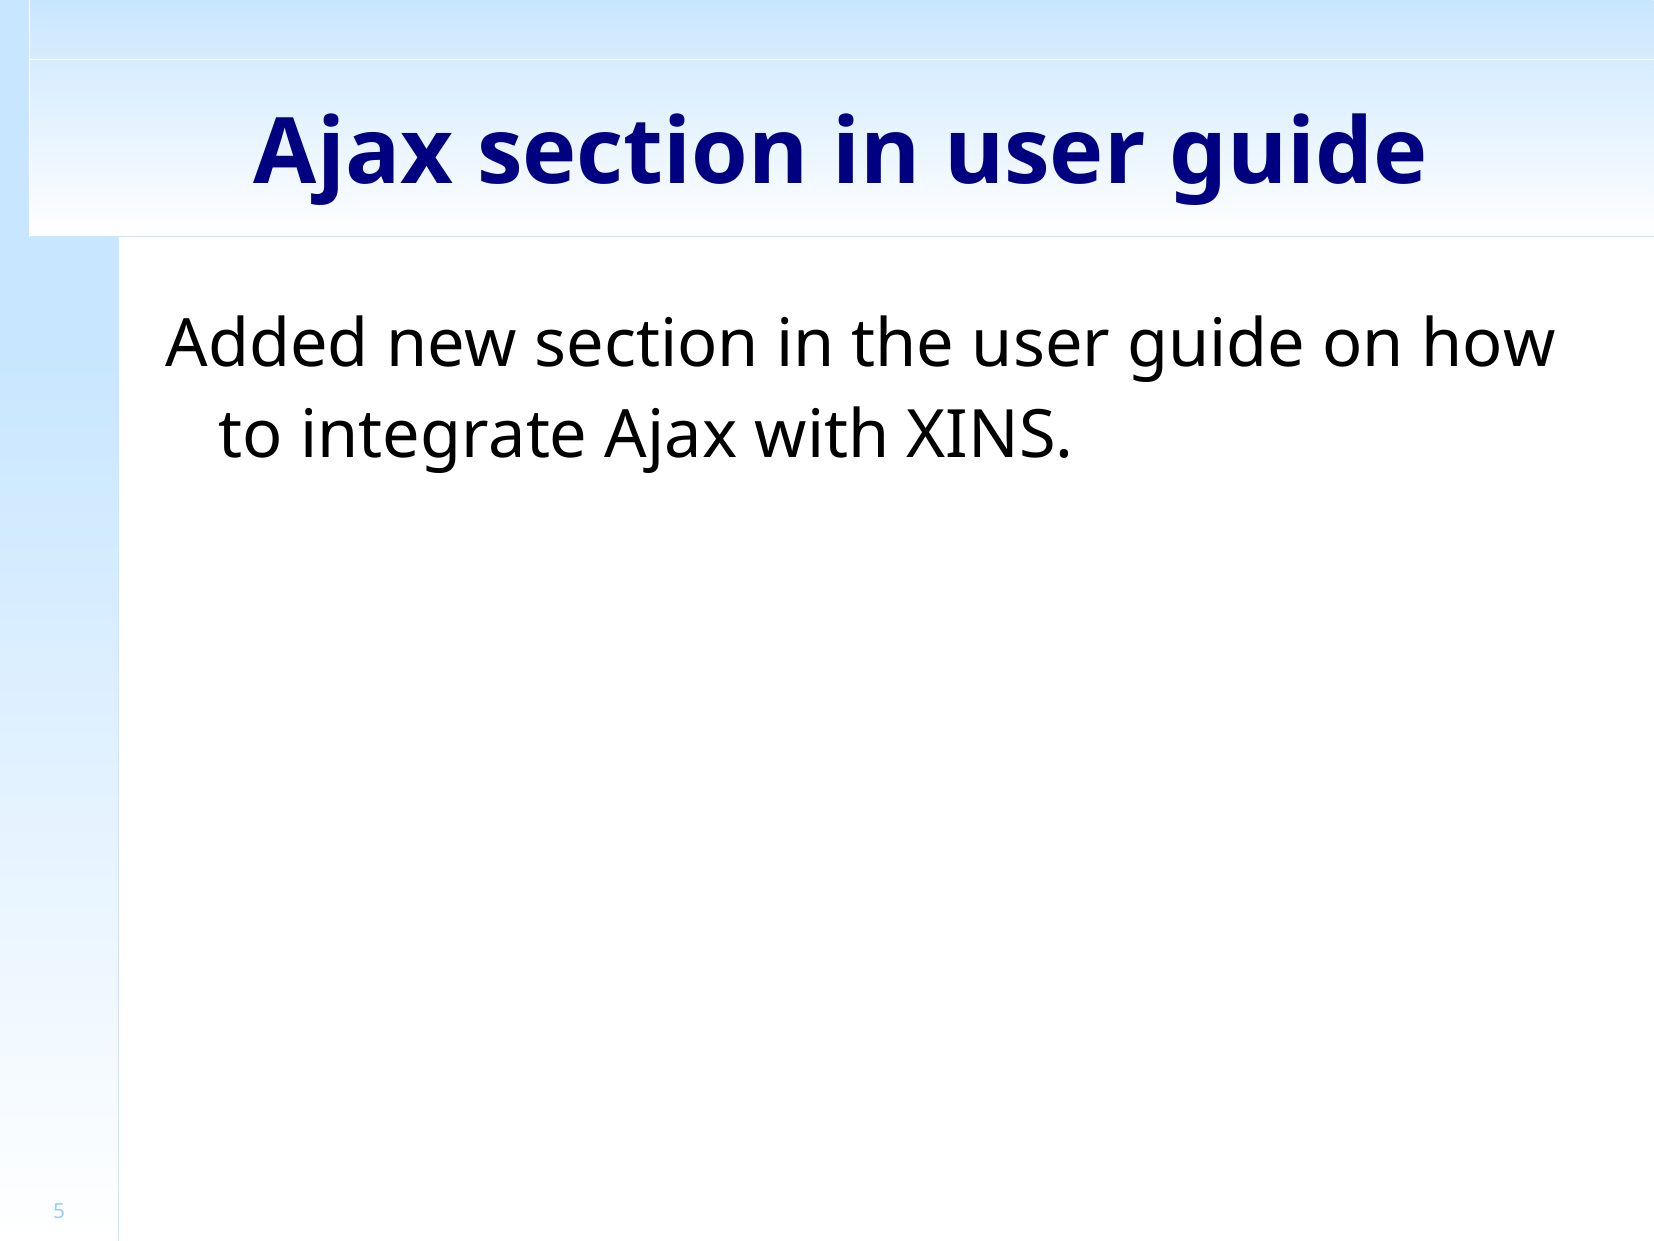

# Ajax section in user guide
Added new section in the user guide on how to integrate Ajax with XINS.